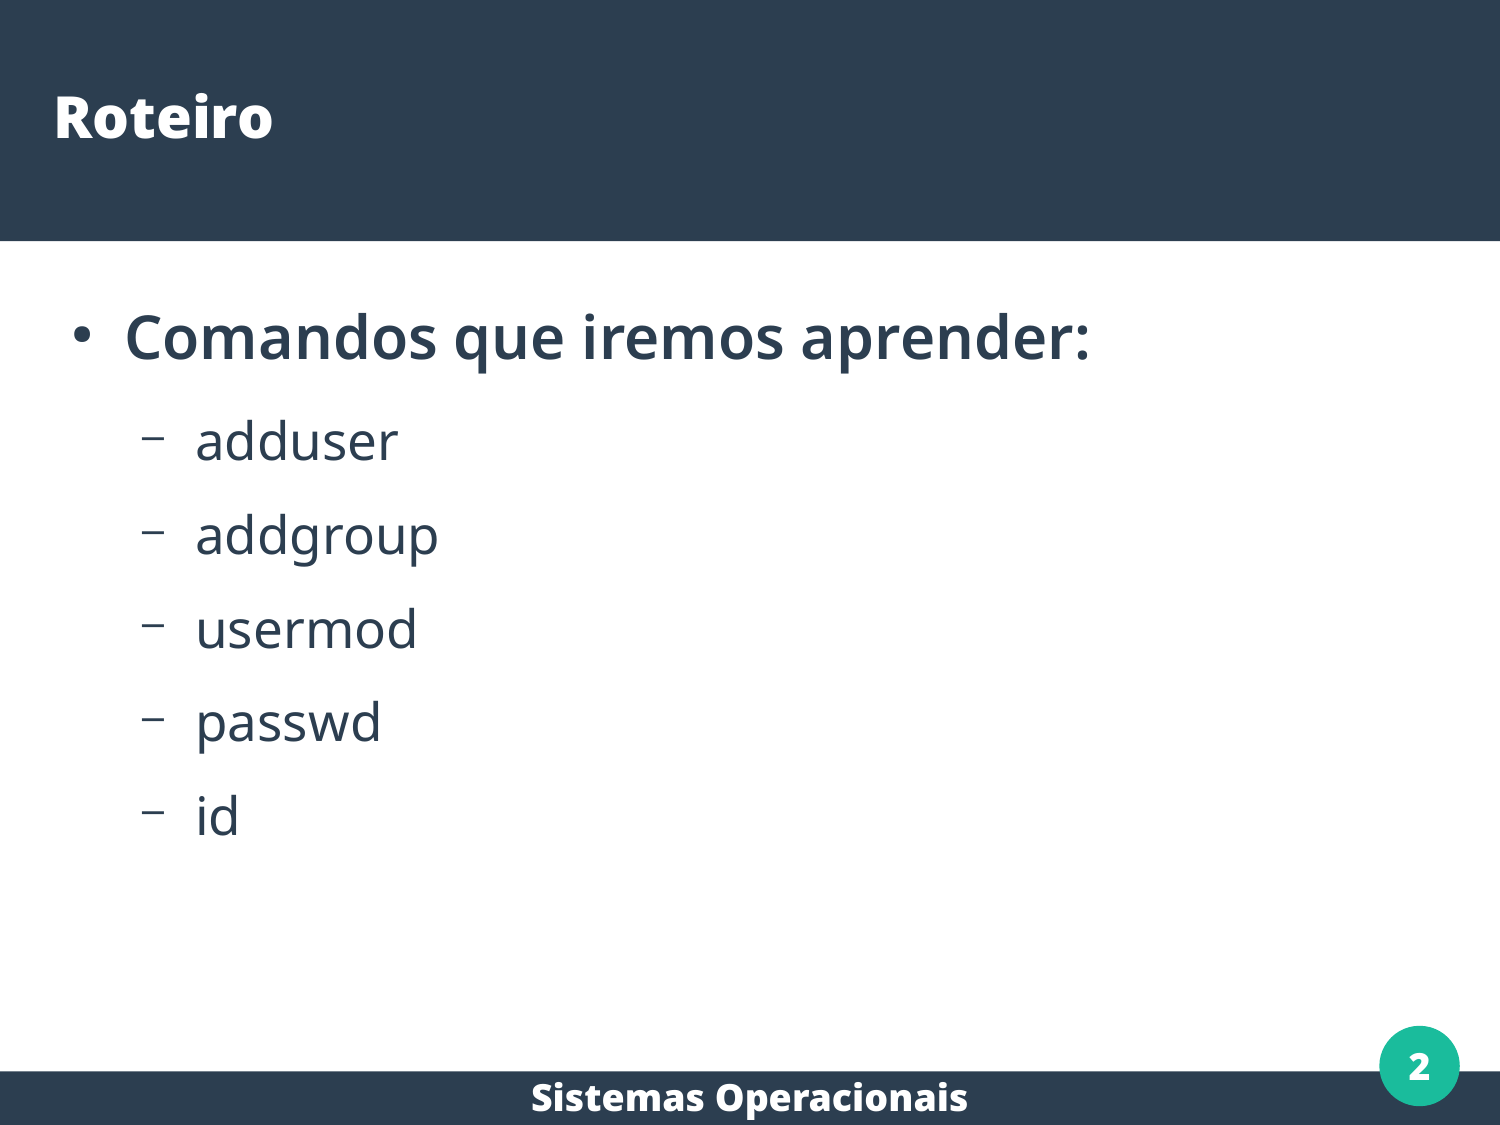

# Roteiro
Comandos que iremos aprender:
adduser
addgroup
usermod
passwd
id
2
Sistemas Operacionais